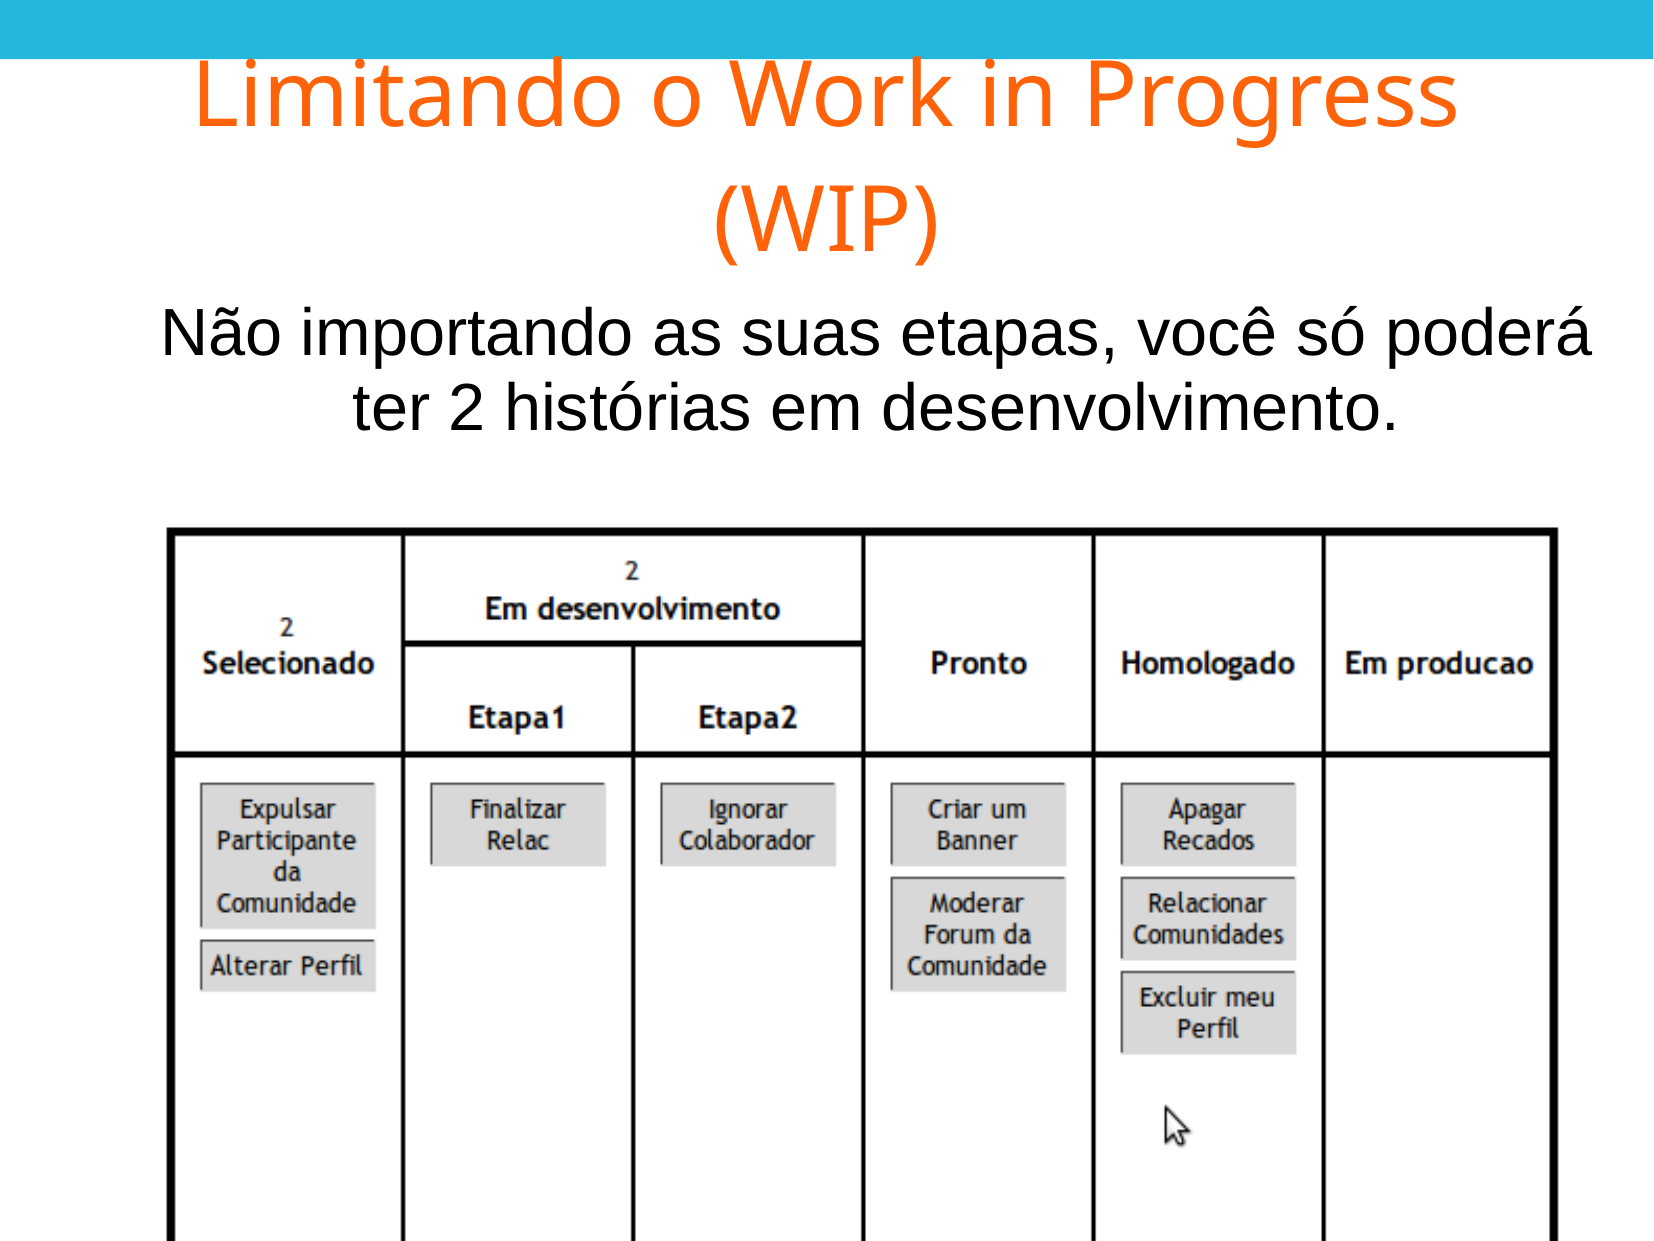

# Limitando o Work in Progress (WIP)
Não importando as suas etapas, você só poderá ter 2 histórias em desenvolvimento.